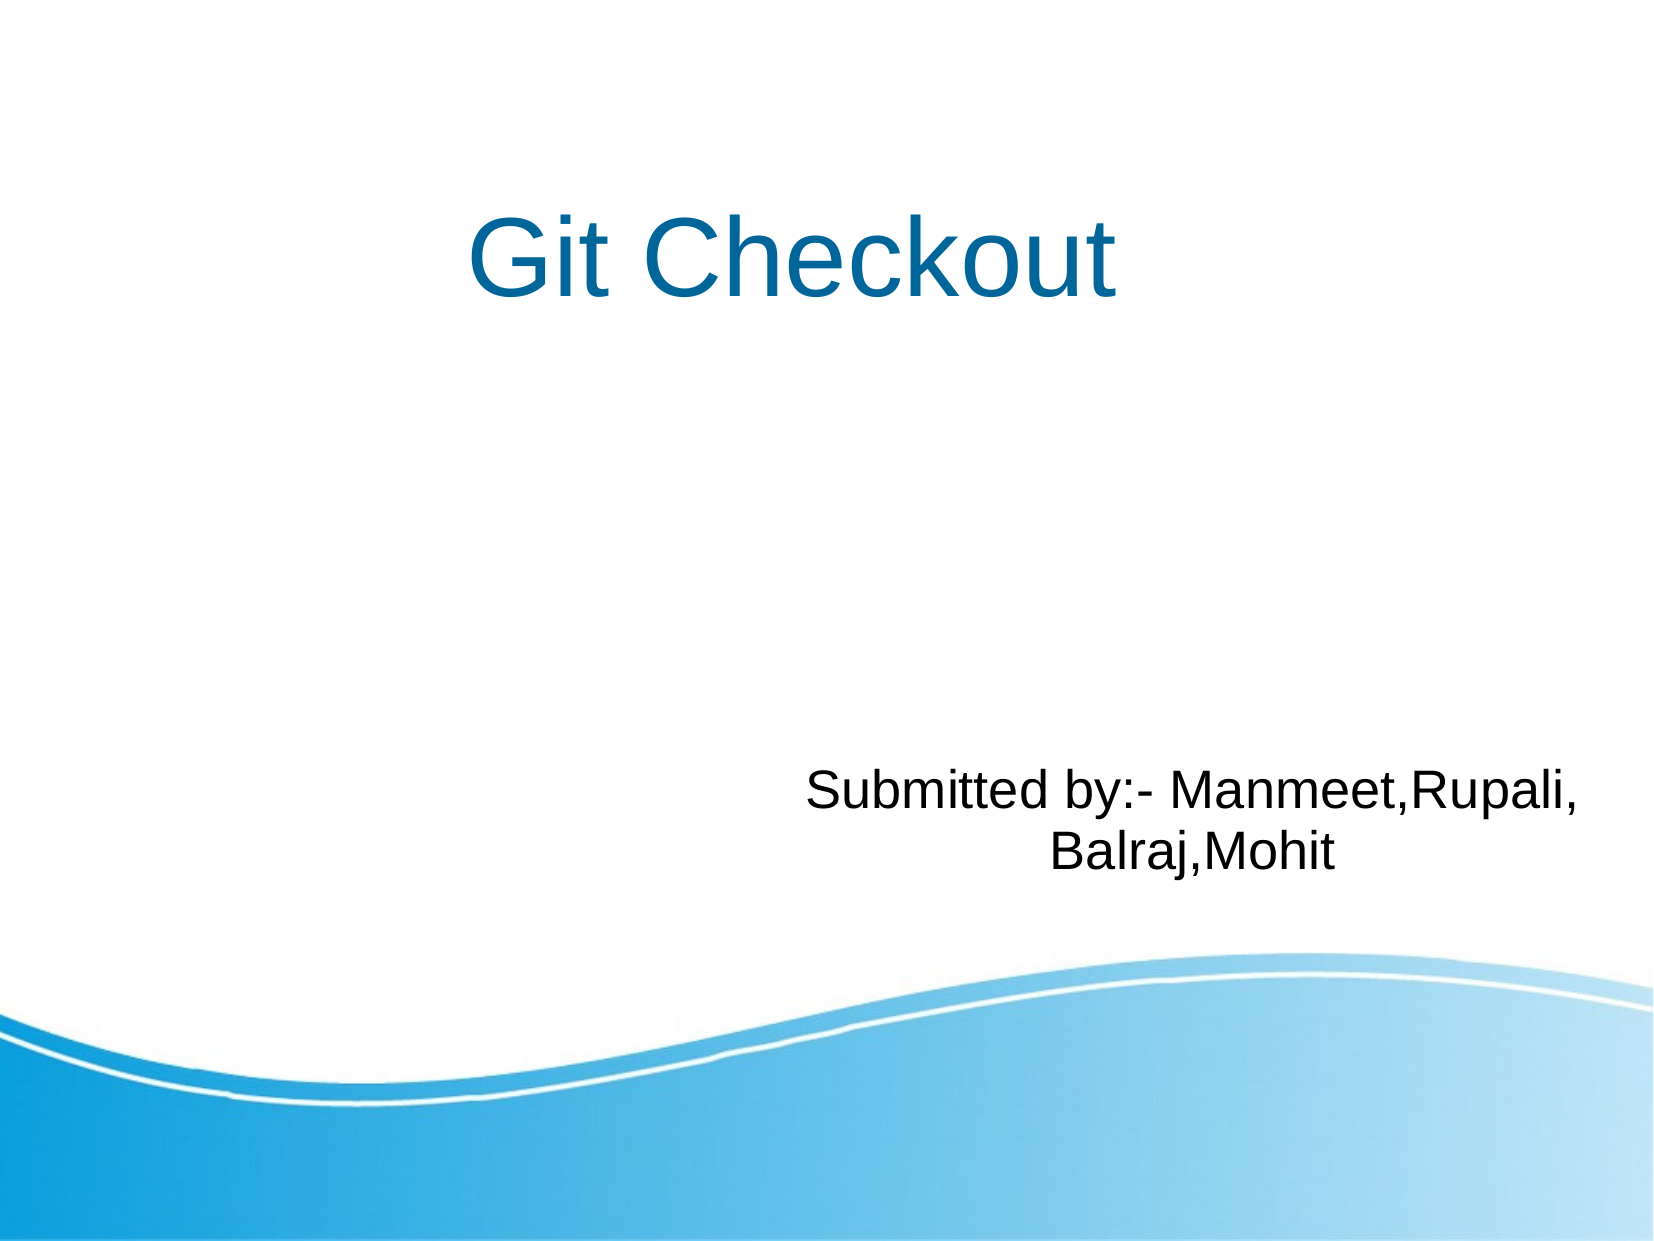

# Git Checkout
Submitted by:- Manmeet,Rupali,
Balraj,Mohit